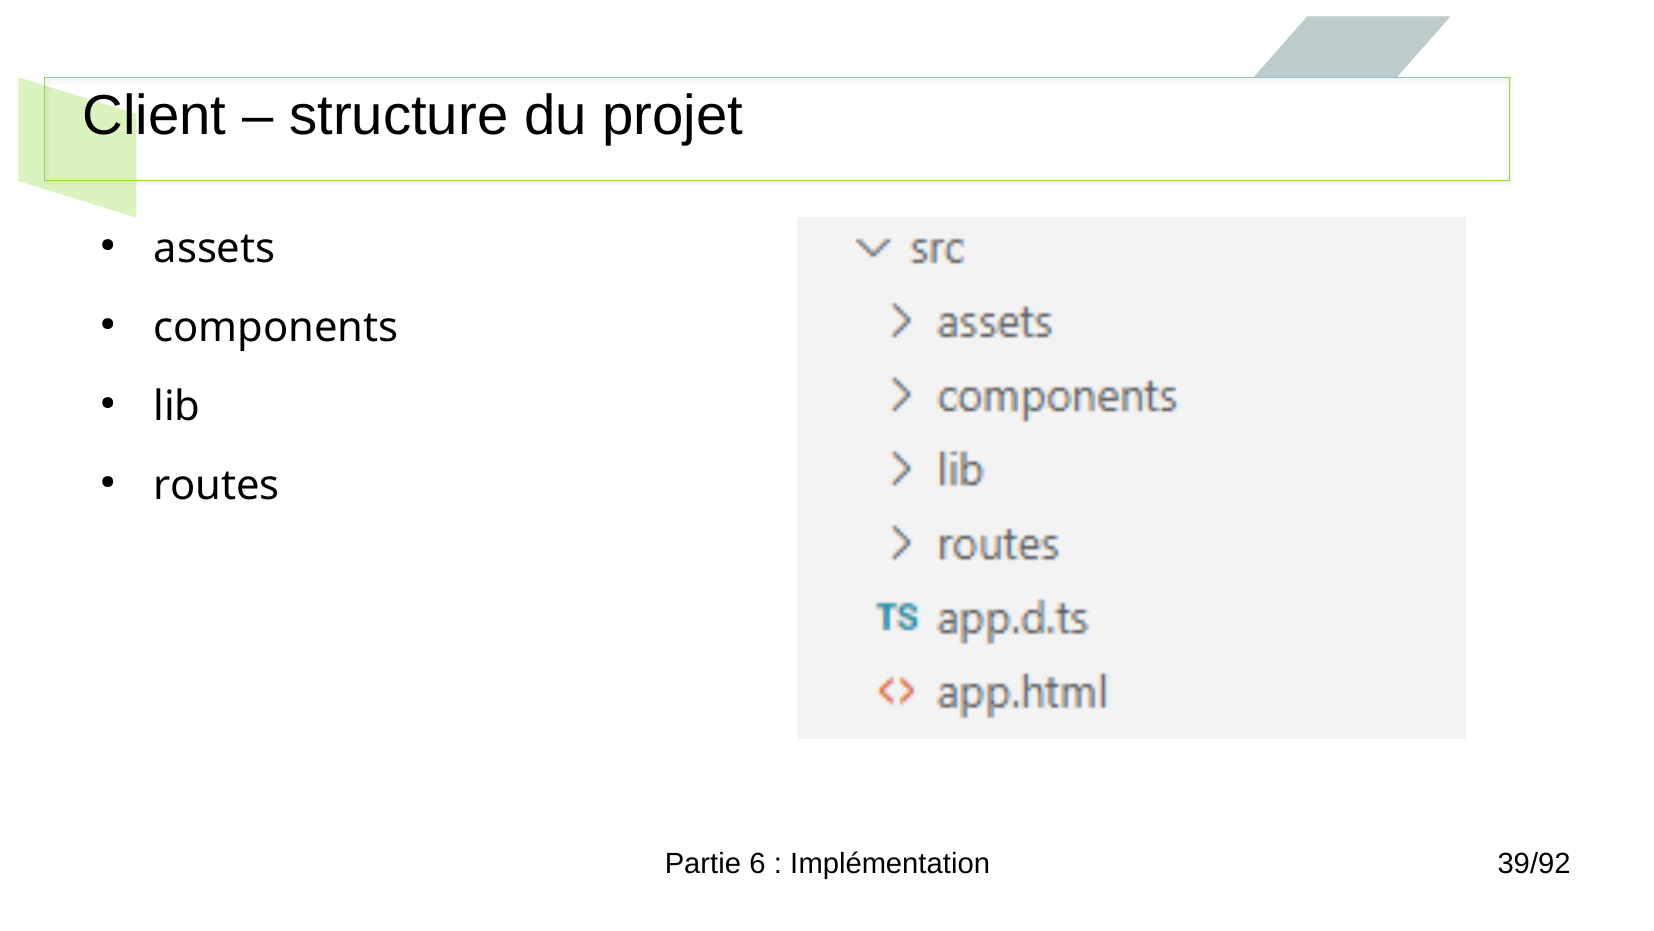

# Client – structure du projet
assets
components
lib
routes
Partie 6 : Implémentation
39